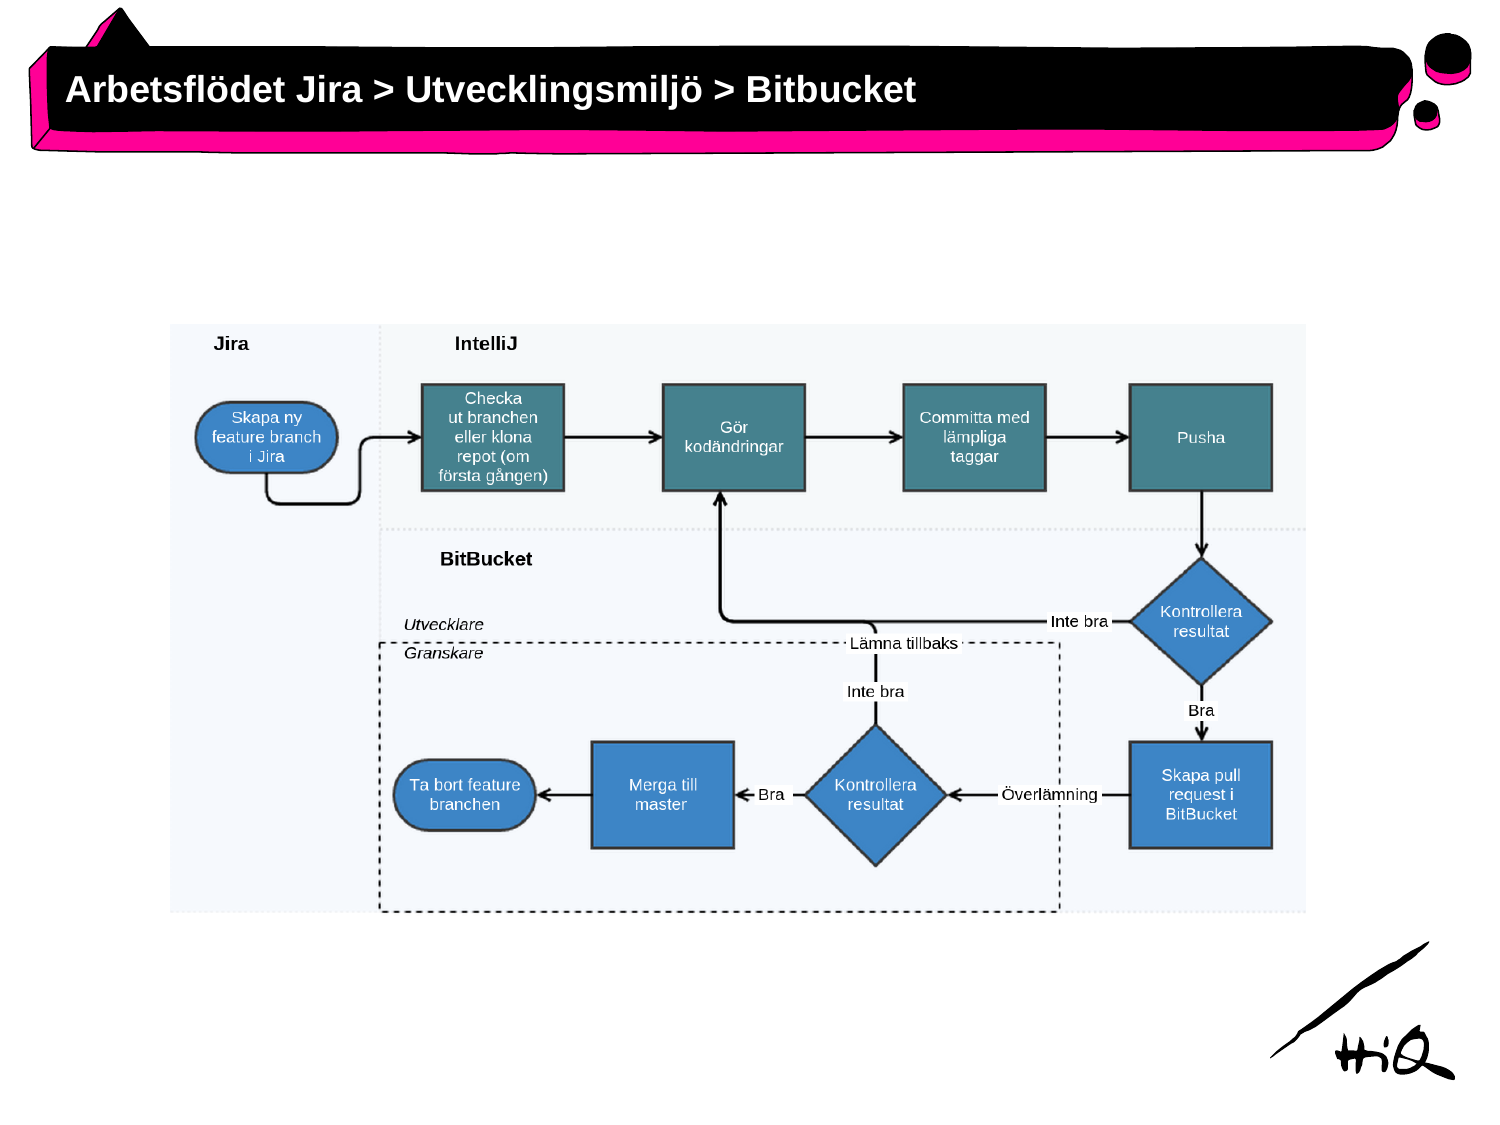

# Arbetsflödet Jira > Utvecklingsmiljö > Bitbucket